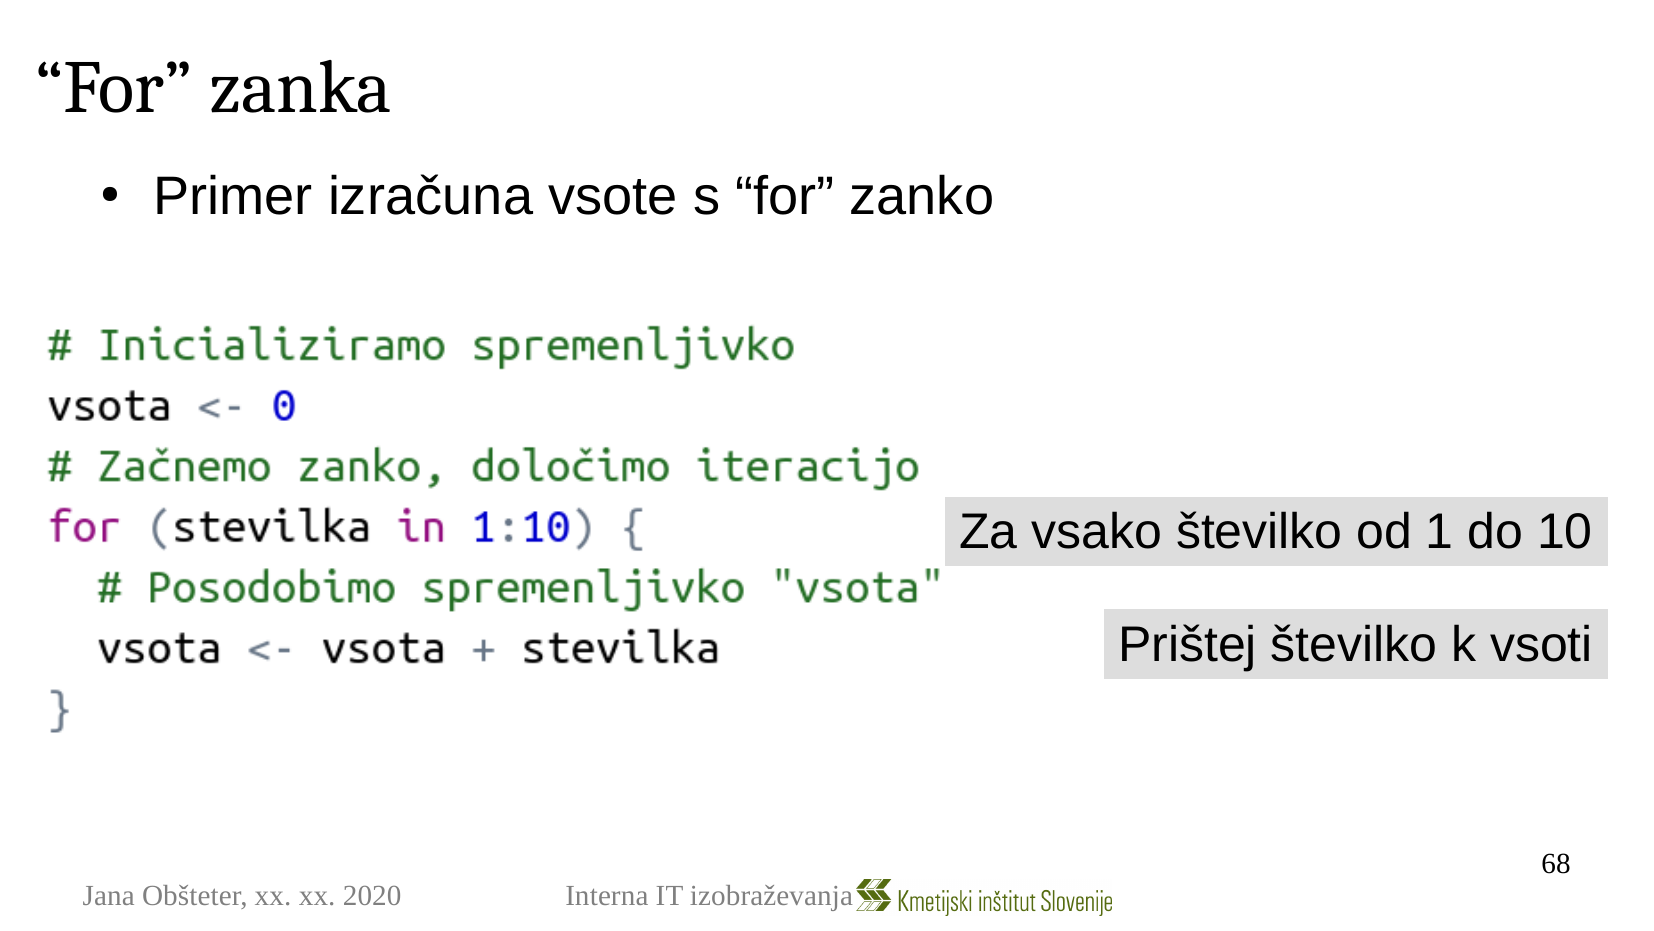

# “For” zanka
Primer izračuna vsote s “for” zanko
Za vsako številko od 1 do 10
Prištej številko k vsoti
68